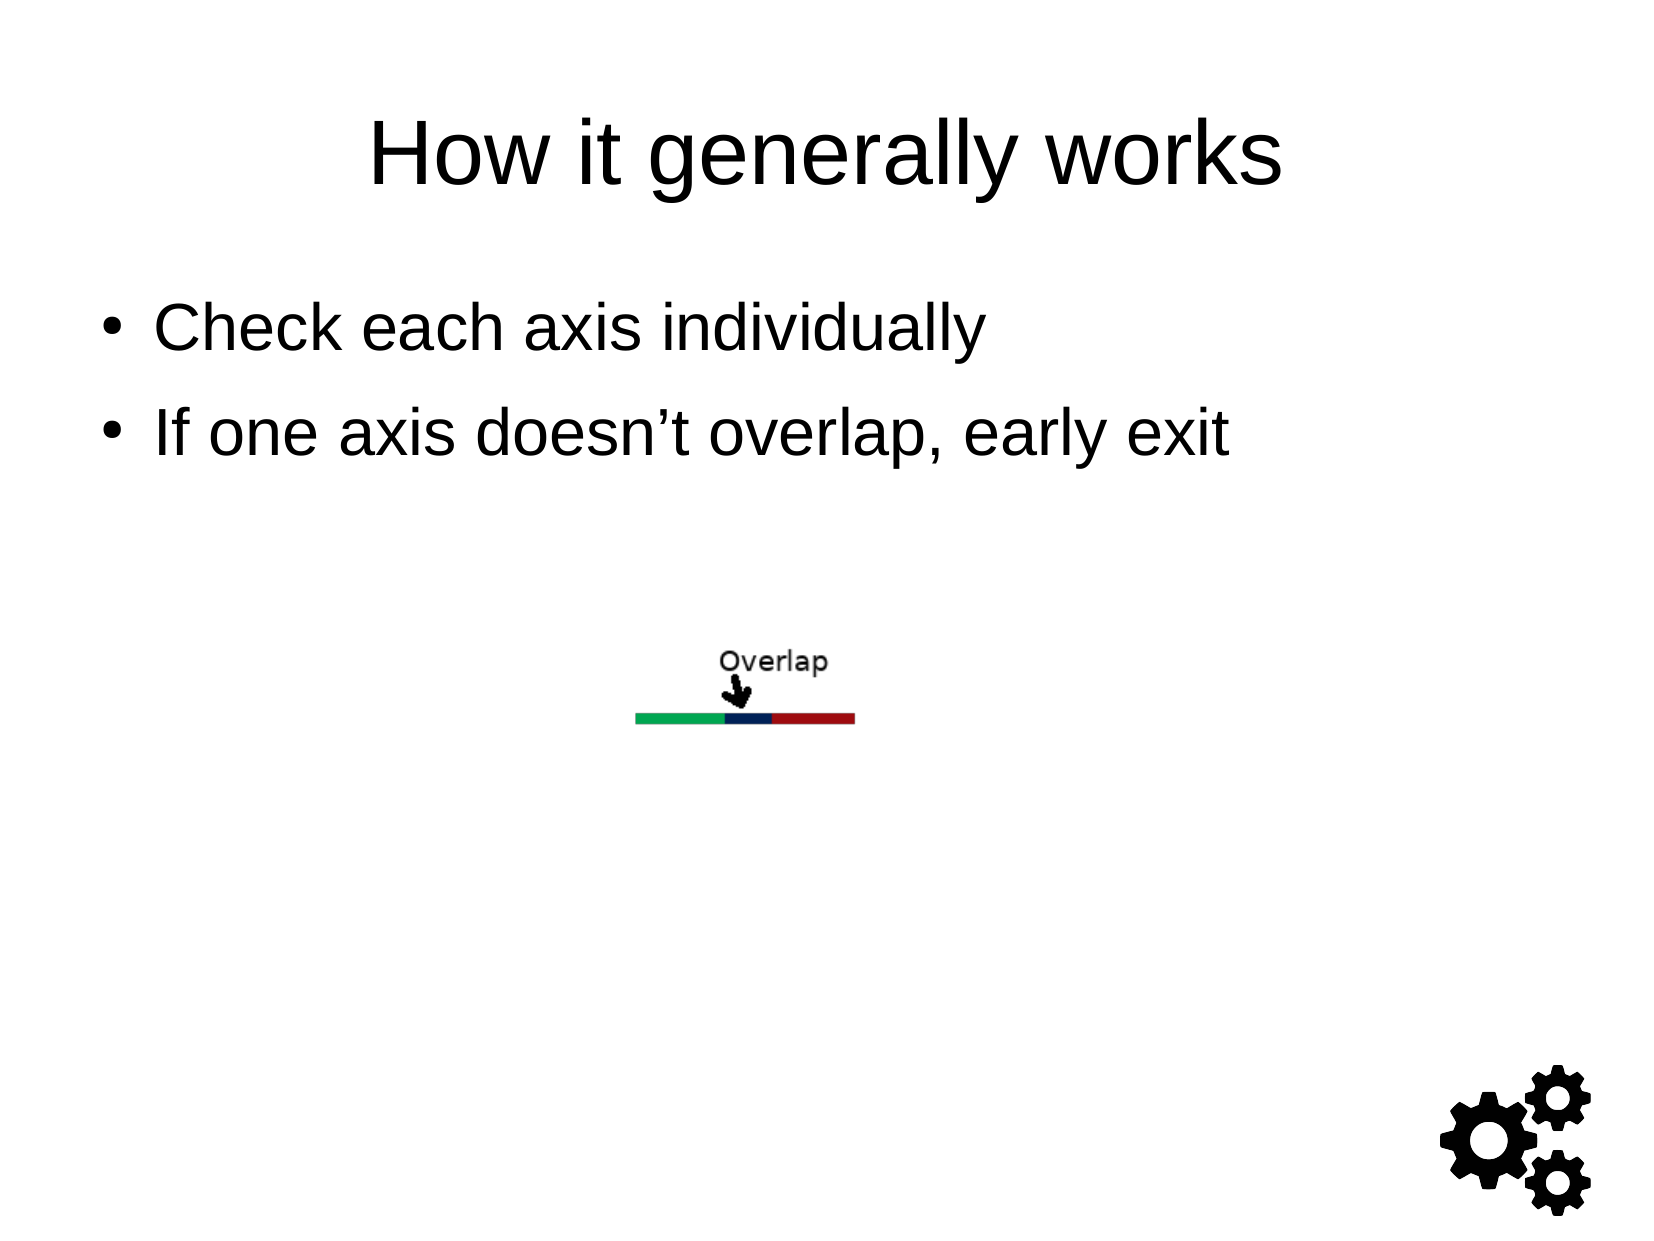

# How it generally works
Check each axis individually
If one axis doesn’t overlap, early exit